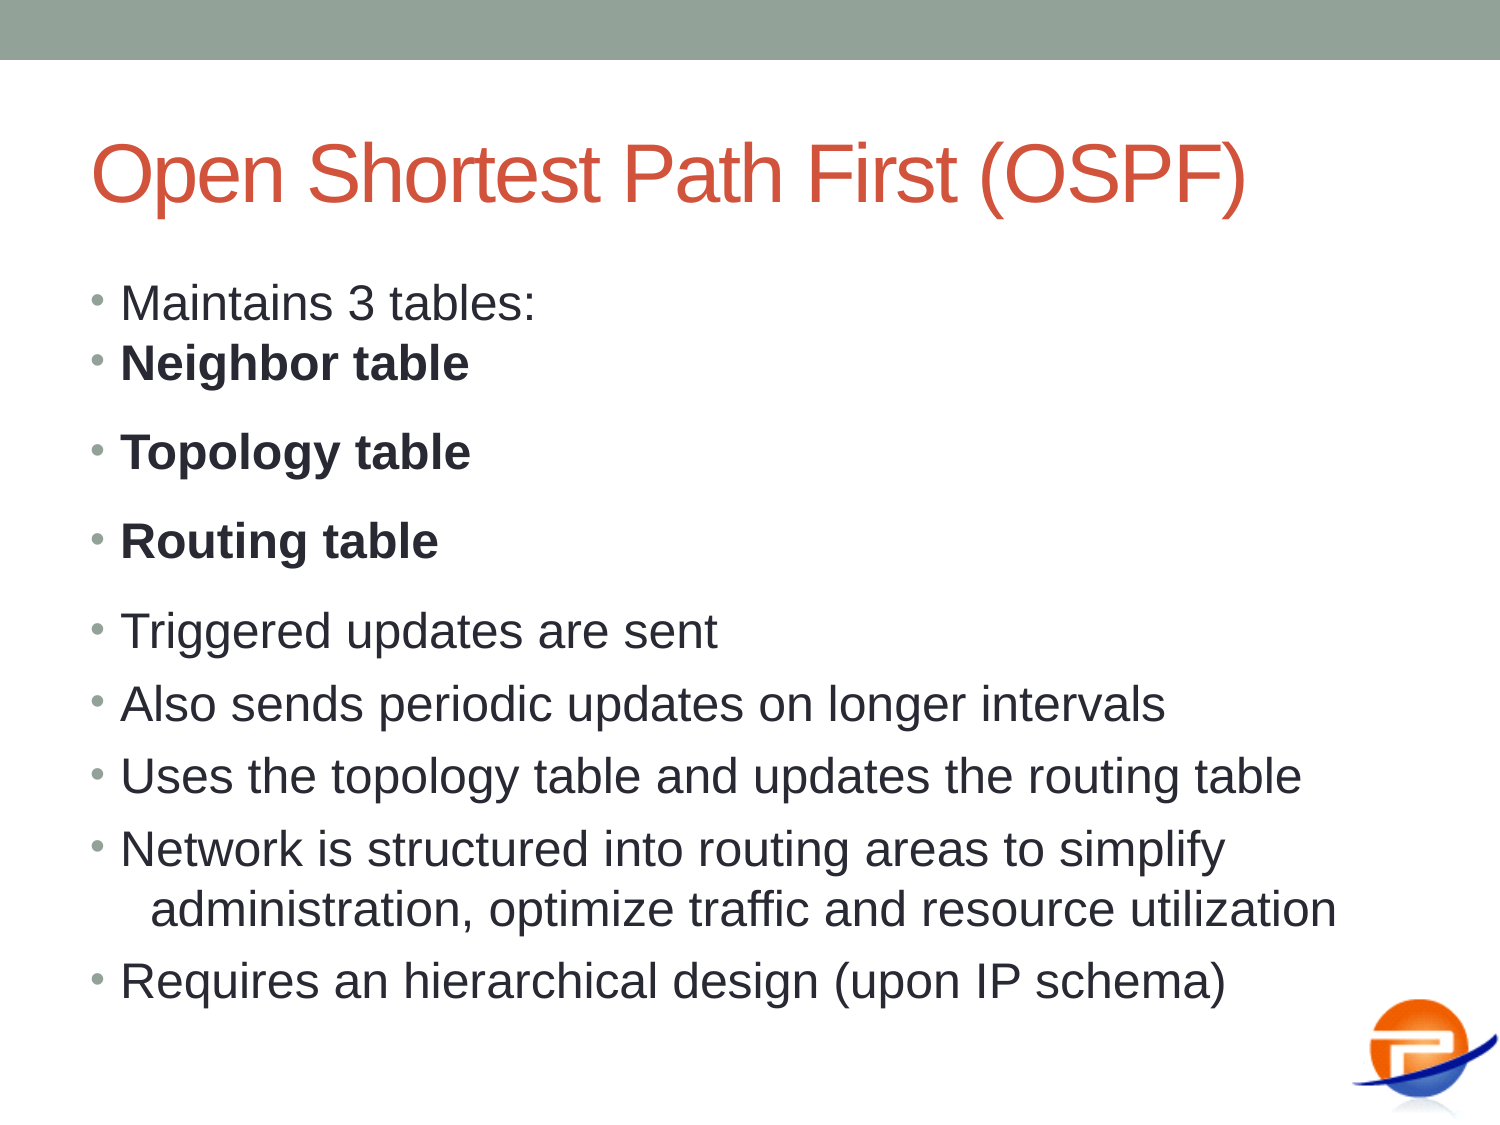

# Open Shortest Path First (OSPF)
Maintains 3 tables:
Neighbor table
Topology table
Routing table
Triggered updates are sent
Also sends periodic updates on longer intervals
Uses the topology table and updates the routing table
Network is structured into routing areas to simplify administration, optimize traffic and resource utilization
Requires an hierarchical design (upon IP schema)